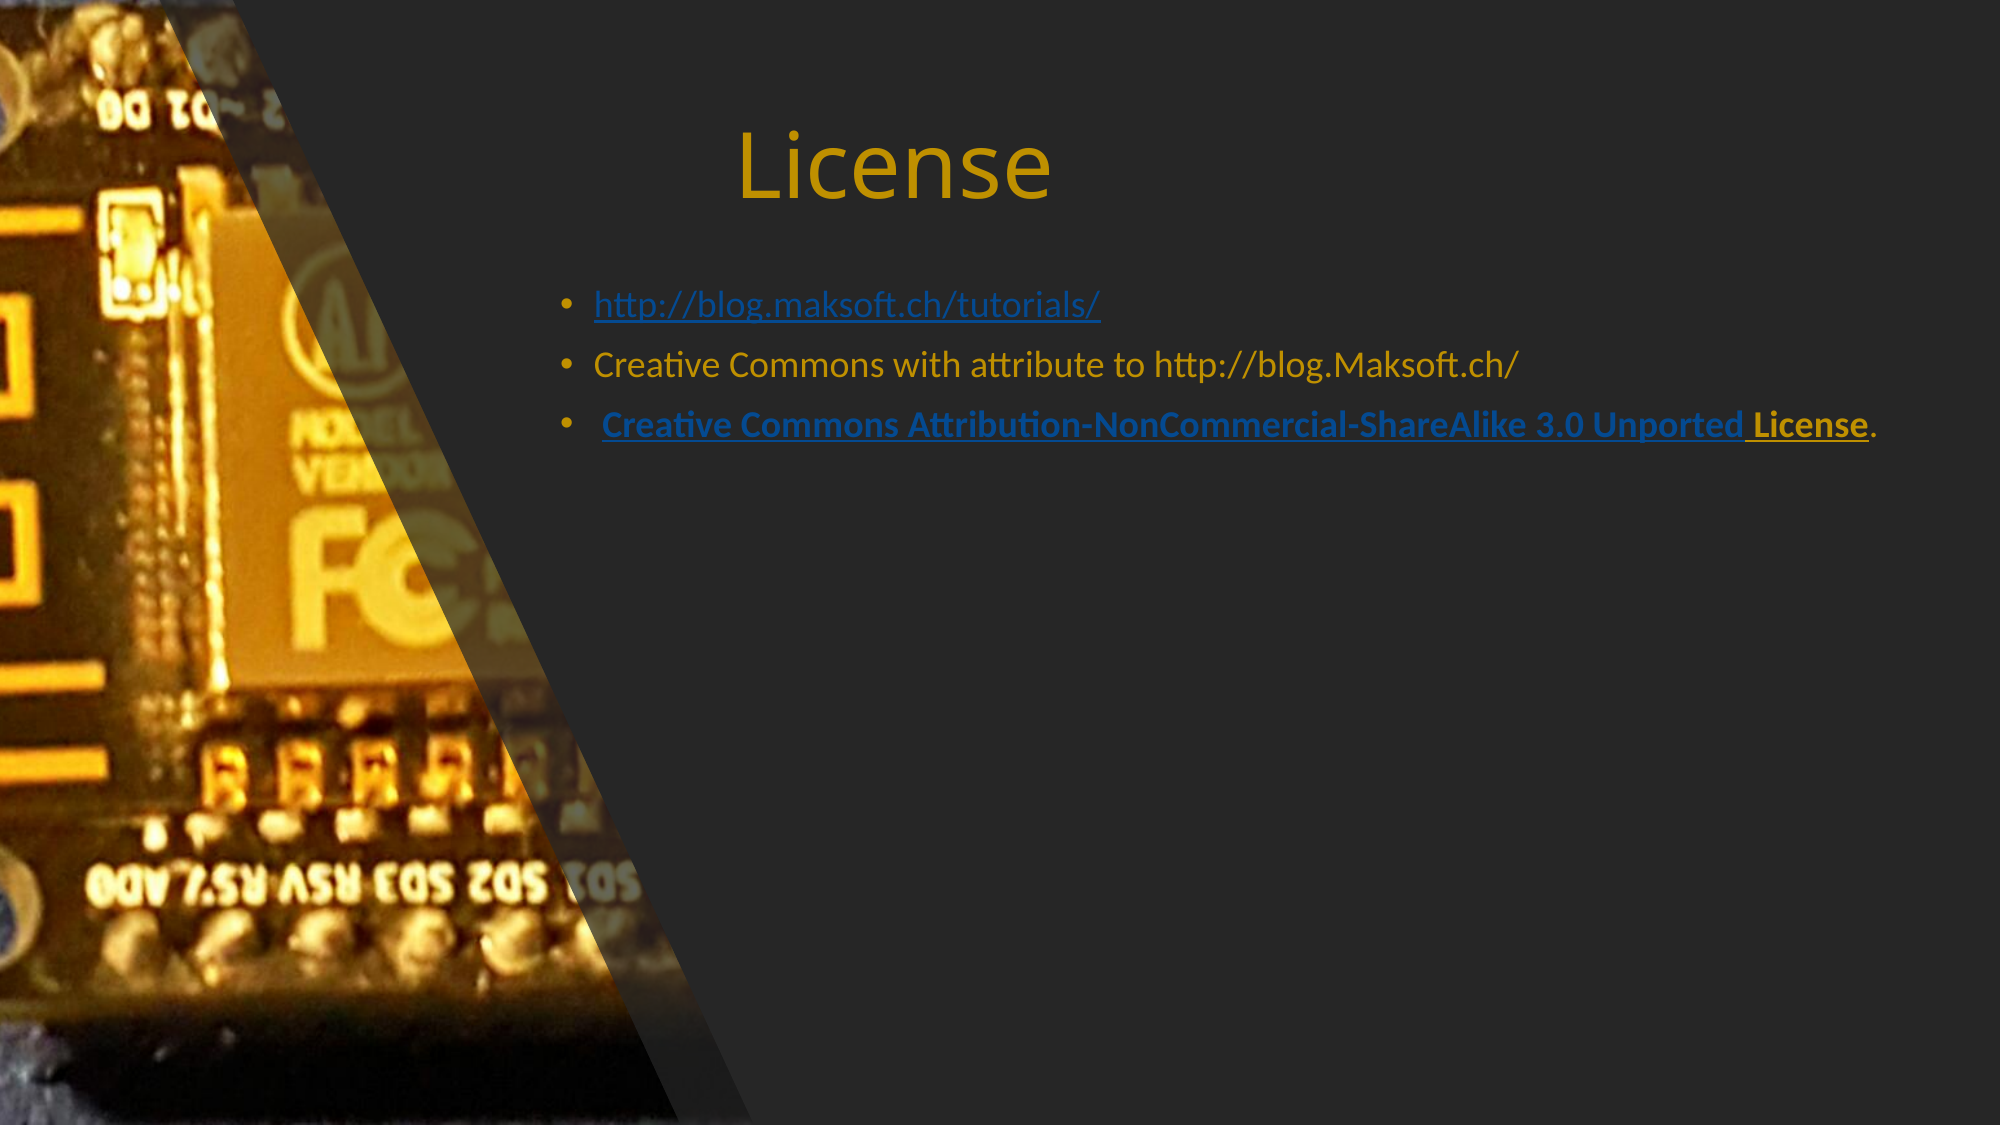

# License
http://blog.maksoft.ch/tutorials/
Creative Commons with attribute to http://blog.Maksoft.ch/
 Creative Commons Attribution-NonCommercial-ShareAlike 3.0 Unported License.